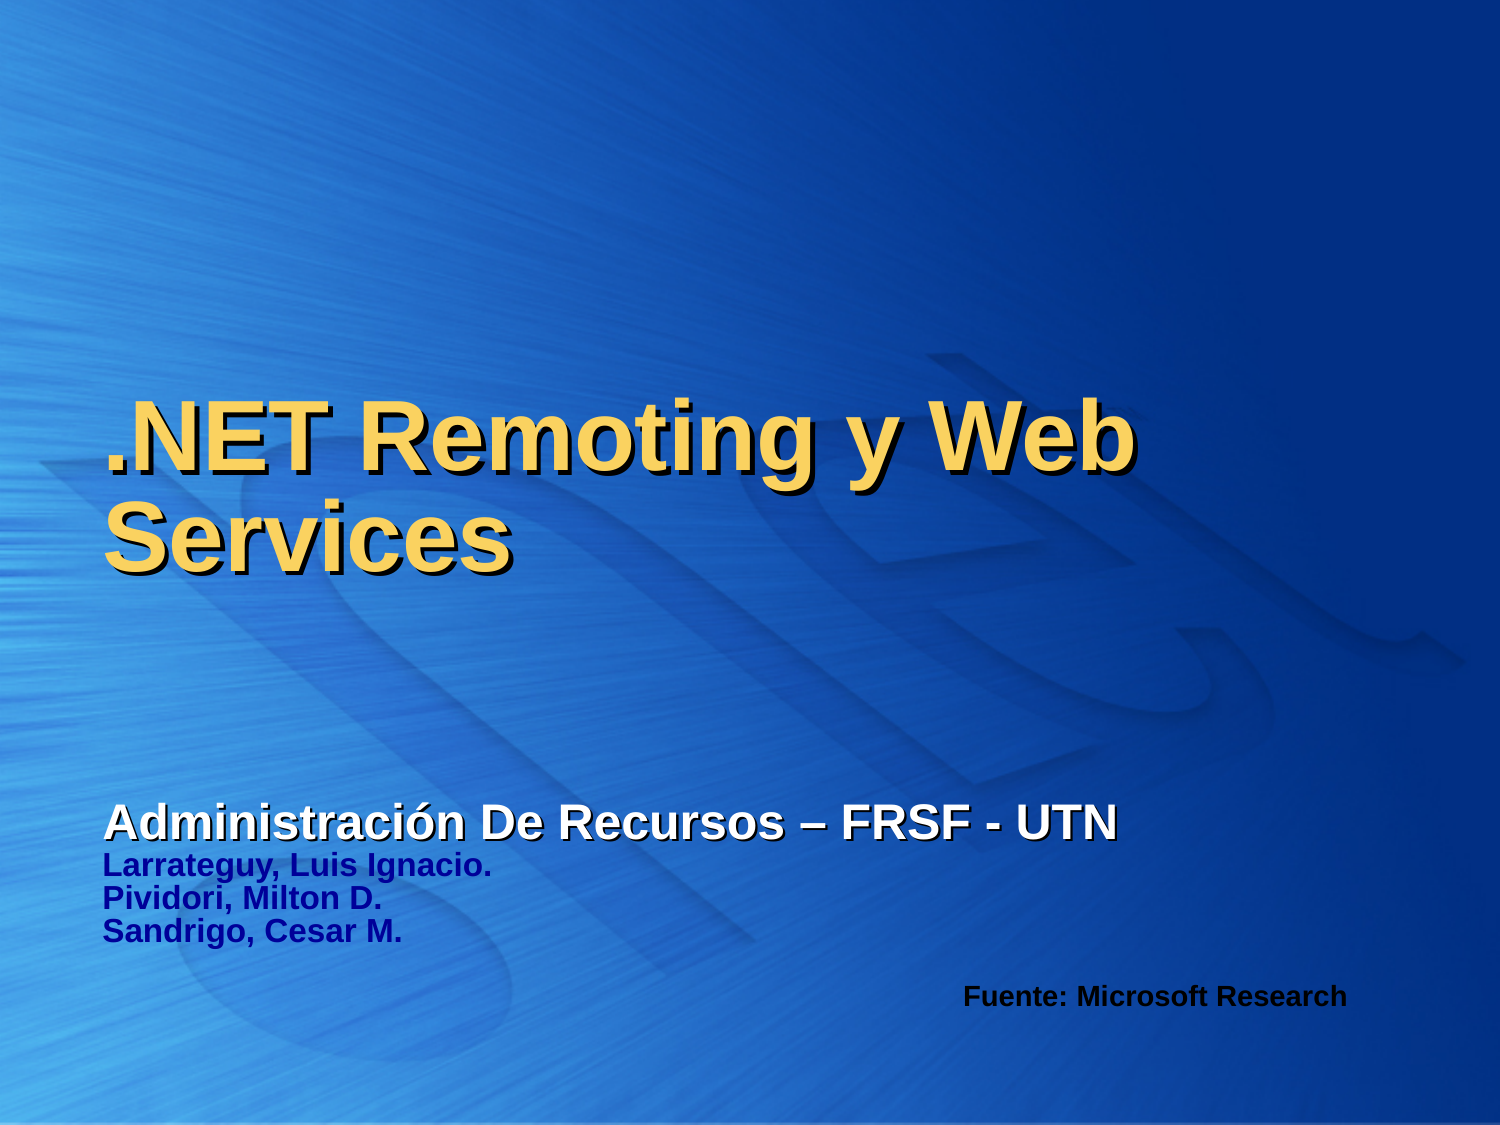

# .NET Remoting y Web Services
Administración De Recursos – FRSF - UTN
Larrateguy, Luis Ignacio.
Pividori, Milton D.
Sandrigo, Cesar M.
Fuente: Microsoft Research